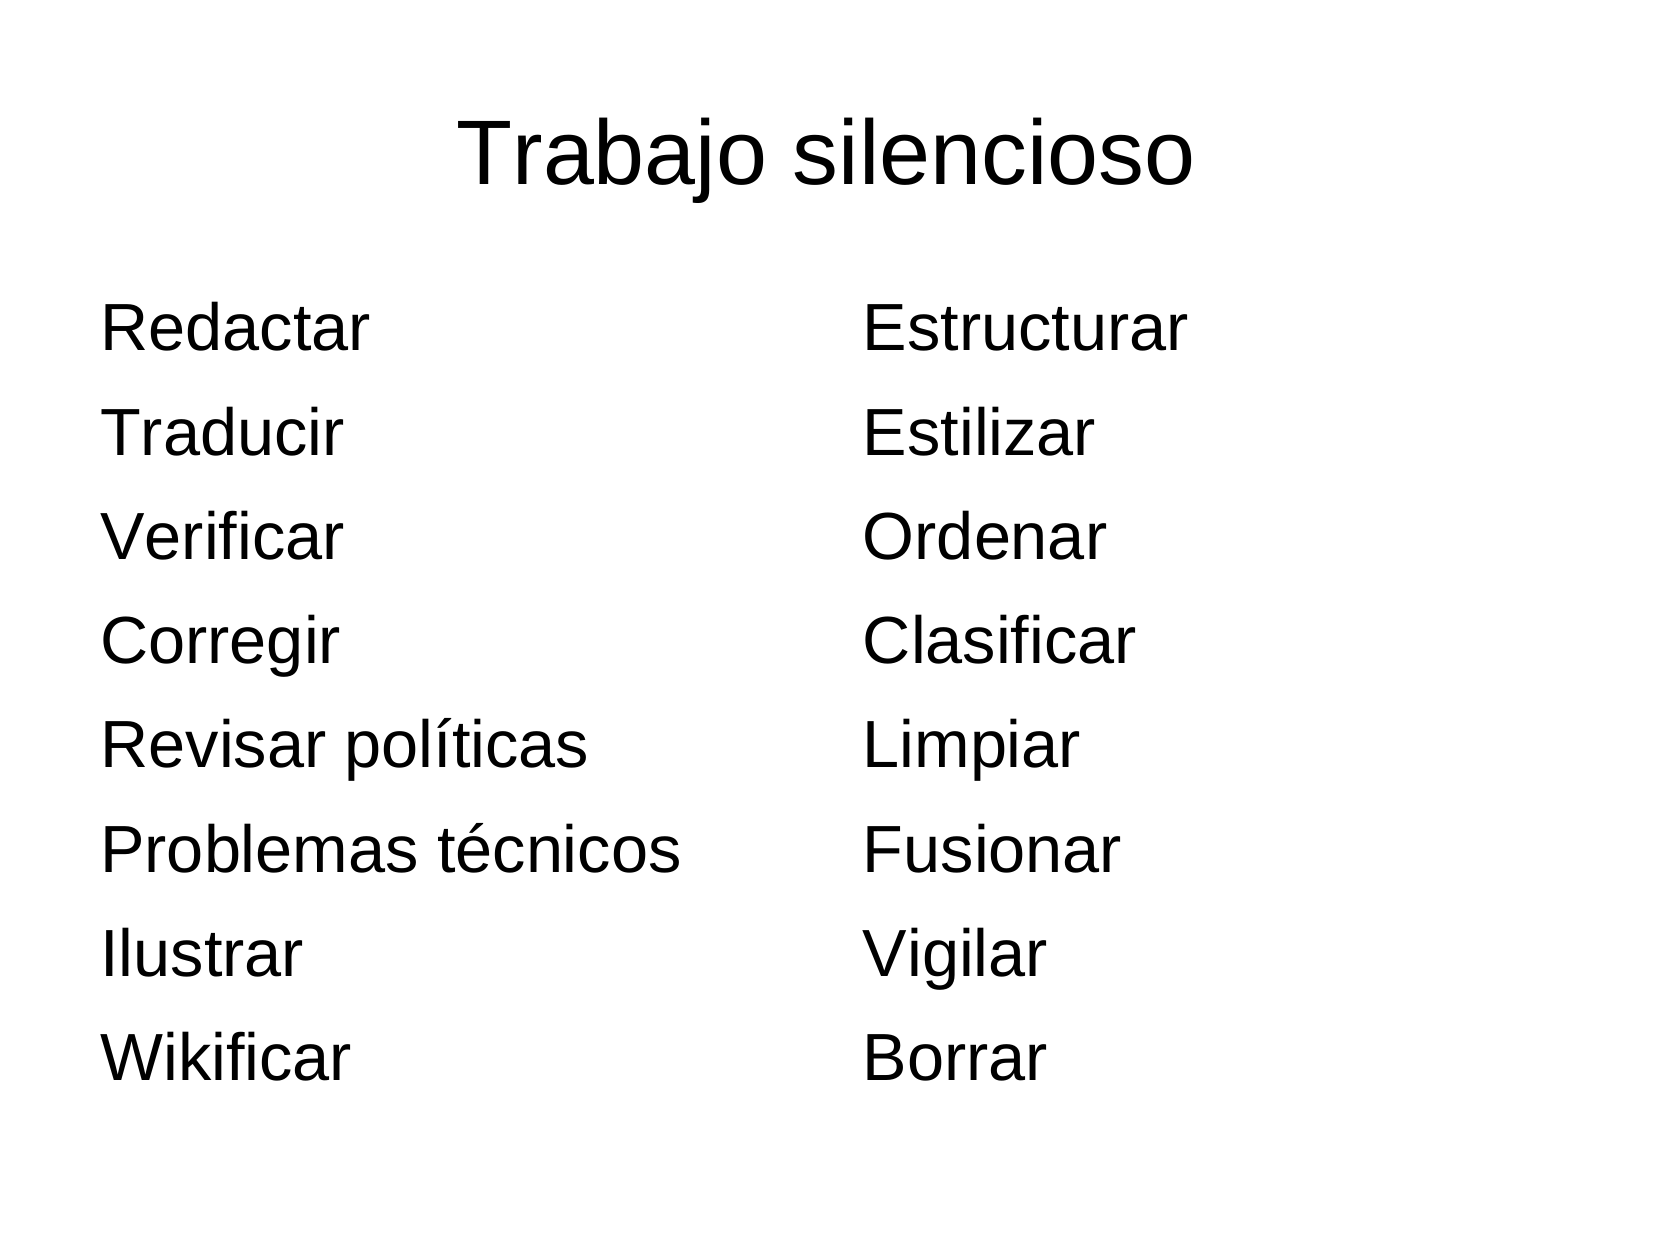

# Trabajo silencioso
Redactar
Traducir
Verificar
Corregir
Revisar políticas
Problemas técnicos
Ilustrar
Wikificar
Estructurar
Estilizar
Ordenar
Clasificar
Limpiar
Fusionar
Vigilar
Borrar